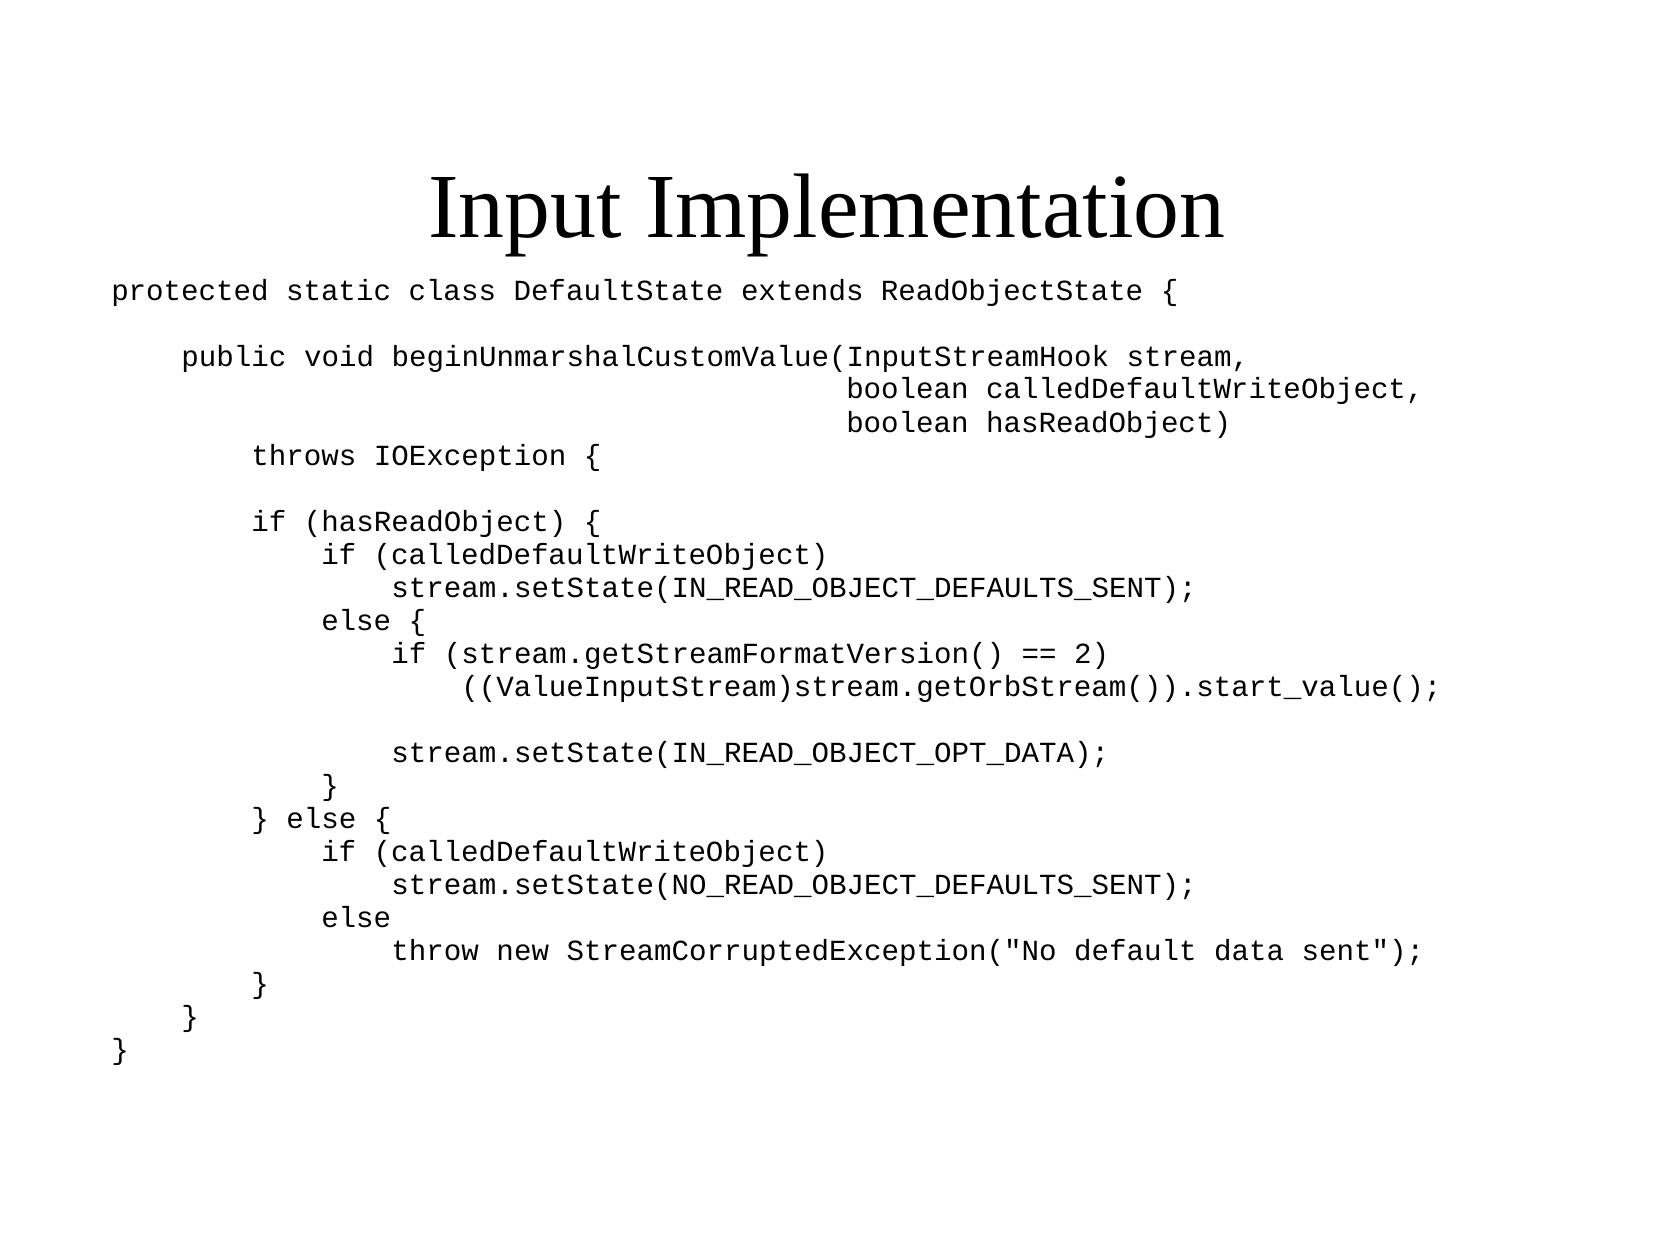

# Input Implementation
 protected static class DefaultState extends ReadObjectState {
 public void beginUnmarshalCustomValue(InputStreamHook stream,
 boolean calledDefaultWriteObject,
 boolean hasReadObject)
 throws IOException {
 if (hasReadObject) {
 if (calledDefaultWriteObject)
 stream.setState(IN_READ_OBJECT_DEFAULTS_SENT);
 else {
 if (stream.getStreamFormatVersion() == 2)
 ((ValueInputStream)stream.getOrbStream()).start_value();
 stream.setState(IN_READ_OBJECT_OPT_DATA);
 }
 } else {
 if (calledDefaultWriteObject)
 stream.setState(NO_READ_OBJECT_DEFAULTS_SENT);
 else
 throw new StreamCorruptedException("No default data sent");
 }
 }
 }